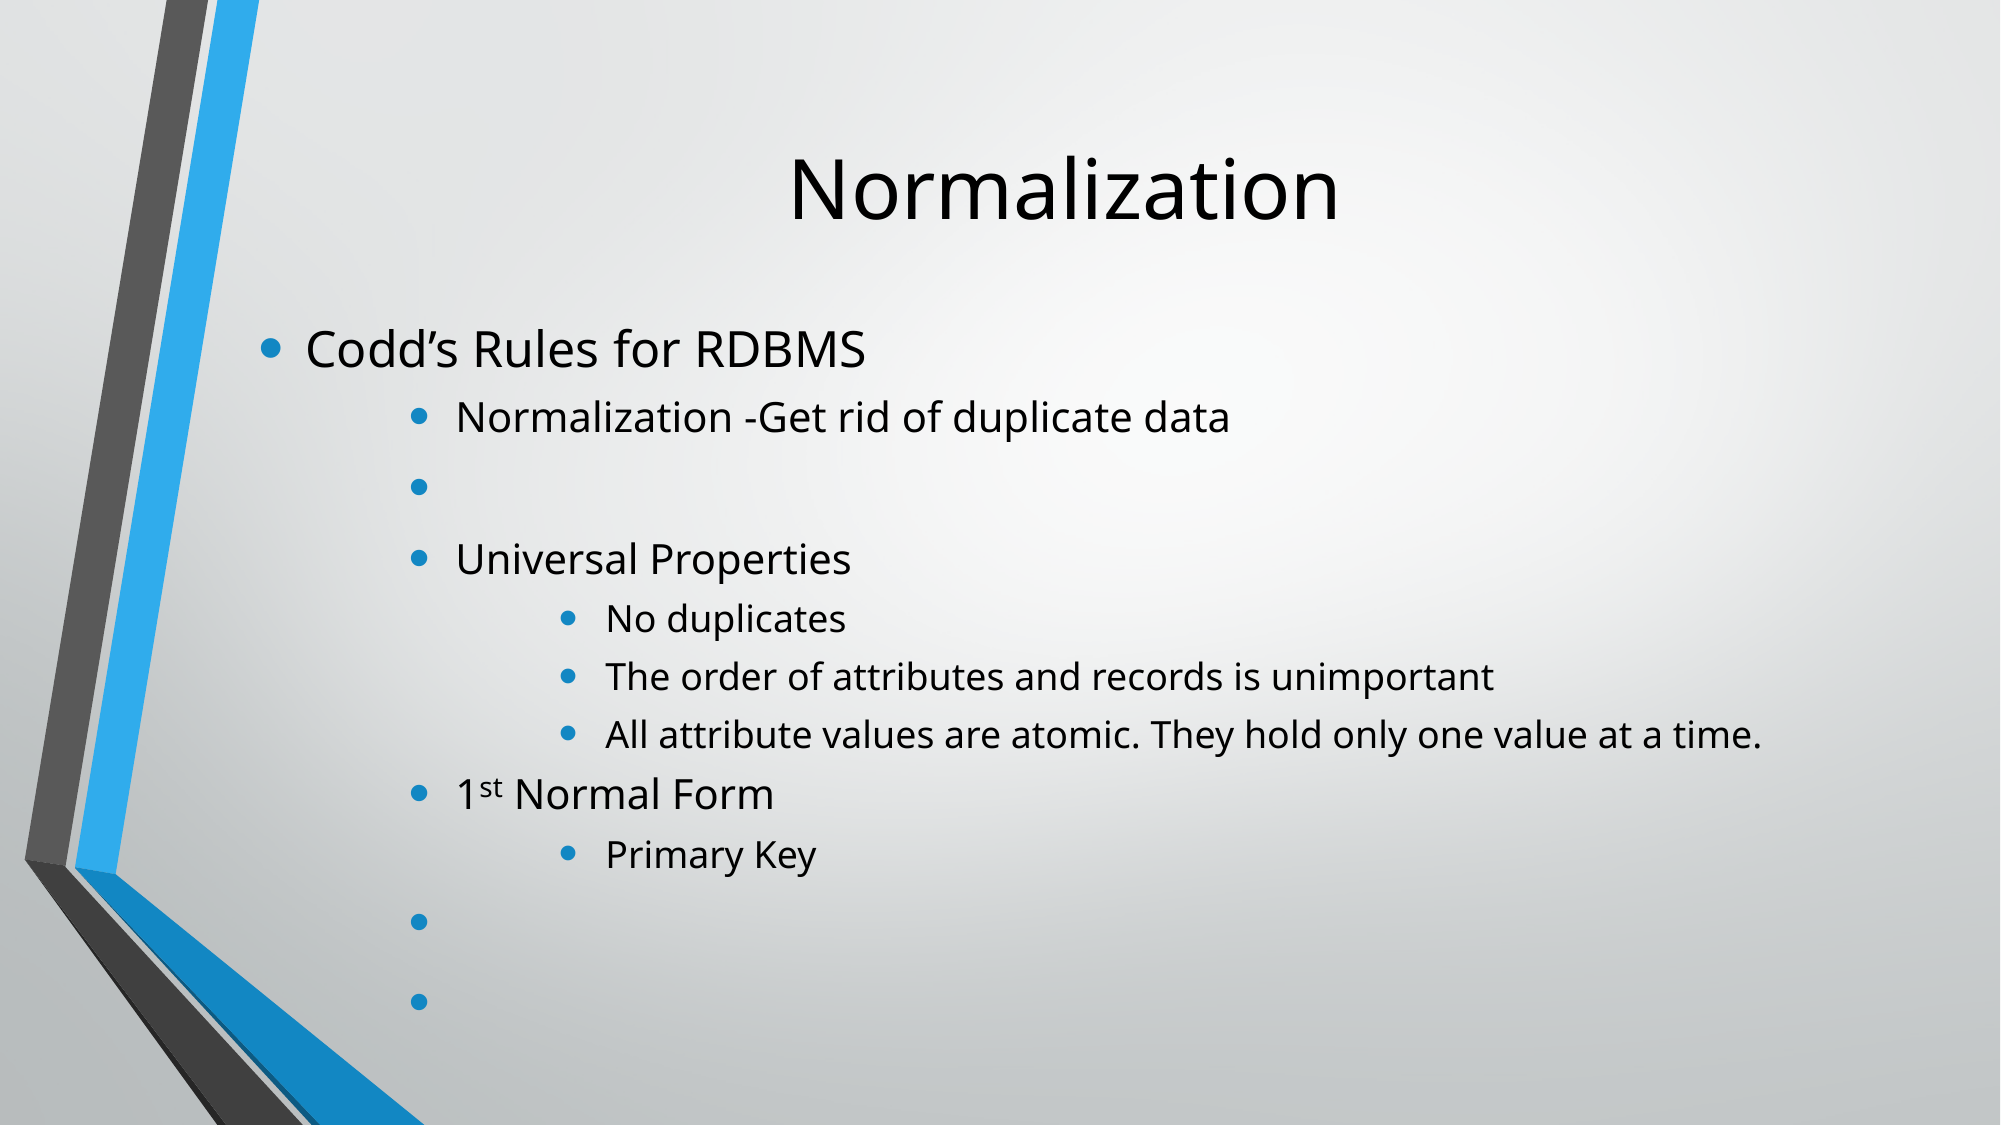

# Normalization
Codd’s Rules for RDBMS
Normalization -Get rid of duplicate data
Universal Properties
No duplicates
The order of attributes and records is unimportant
All attribute values are atomic. They hold only one value at a time.
1st Normal Form
Primary Key